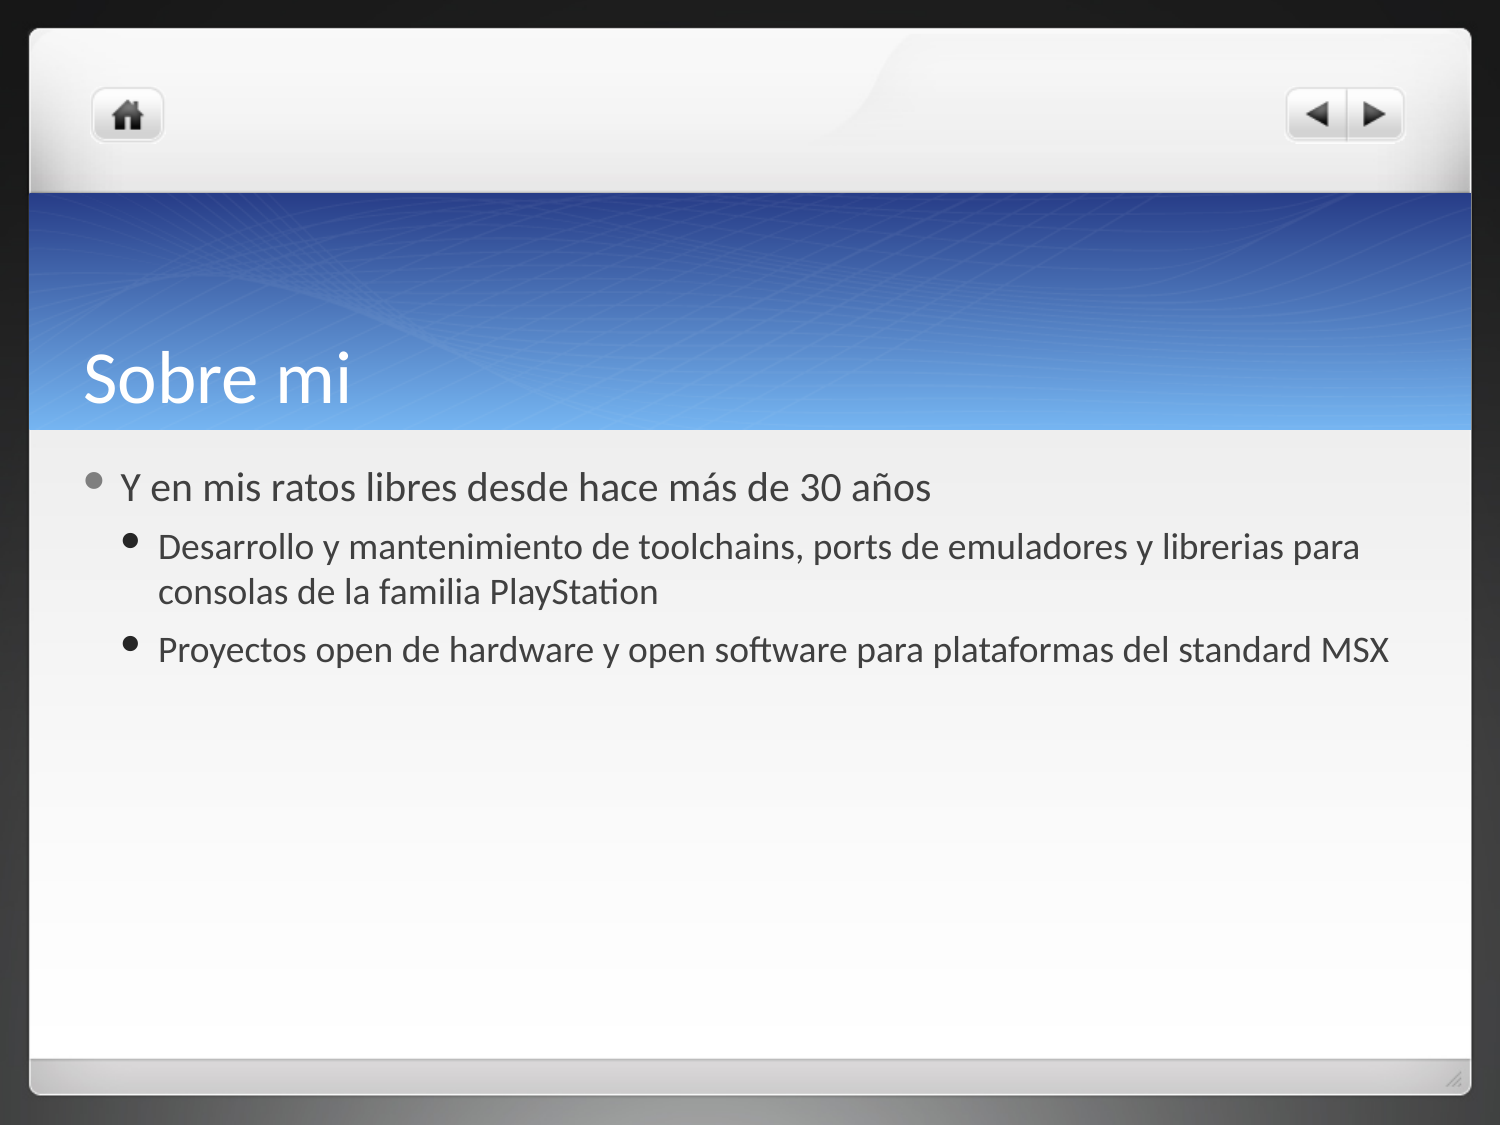

# Sobre mi
Y en mis ratos libres desde hace más de 30 años
Desarrollo y mantenimiento de toolchains, ports de emuladores y librerias para consolas de la familia PlayStation
Proyectos open de hardware y open software para plataformas del standard MSX